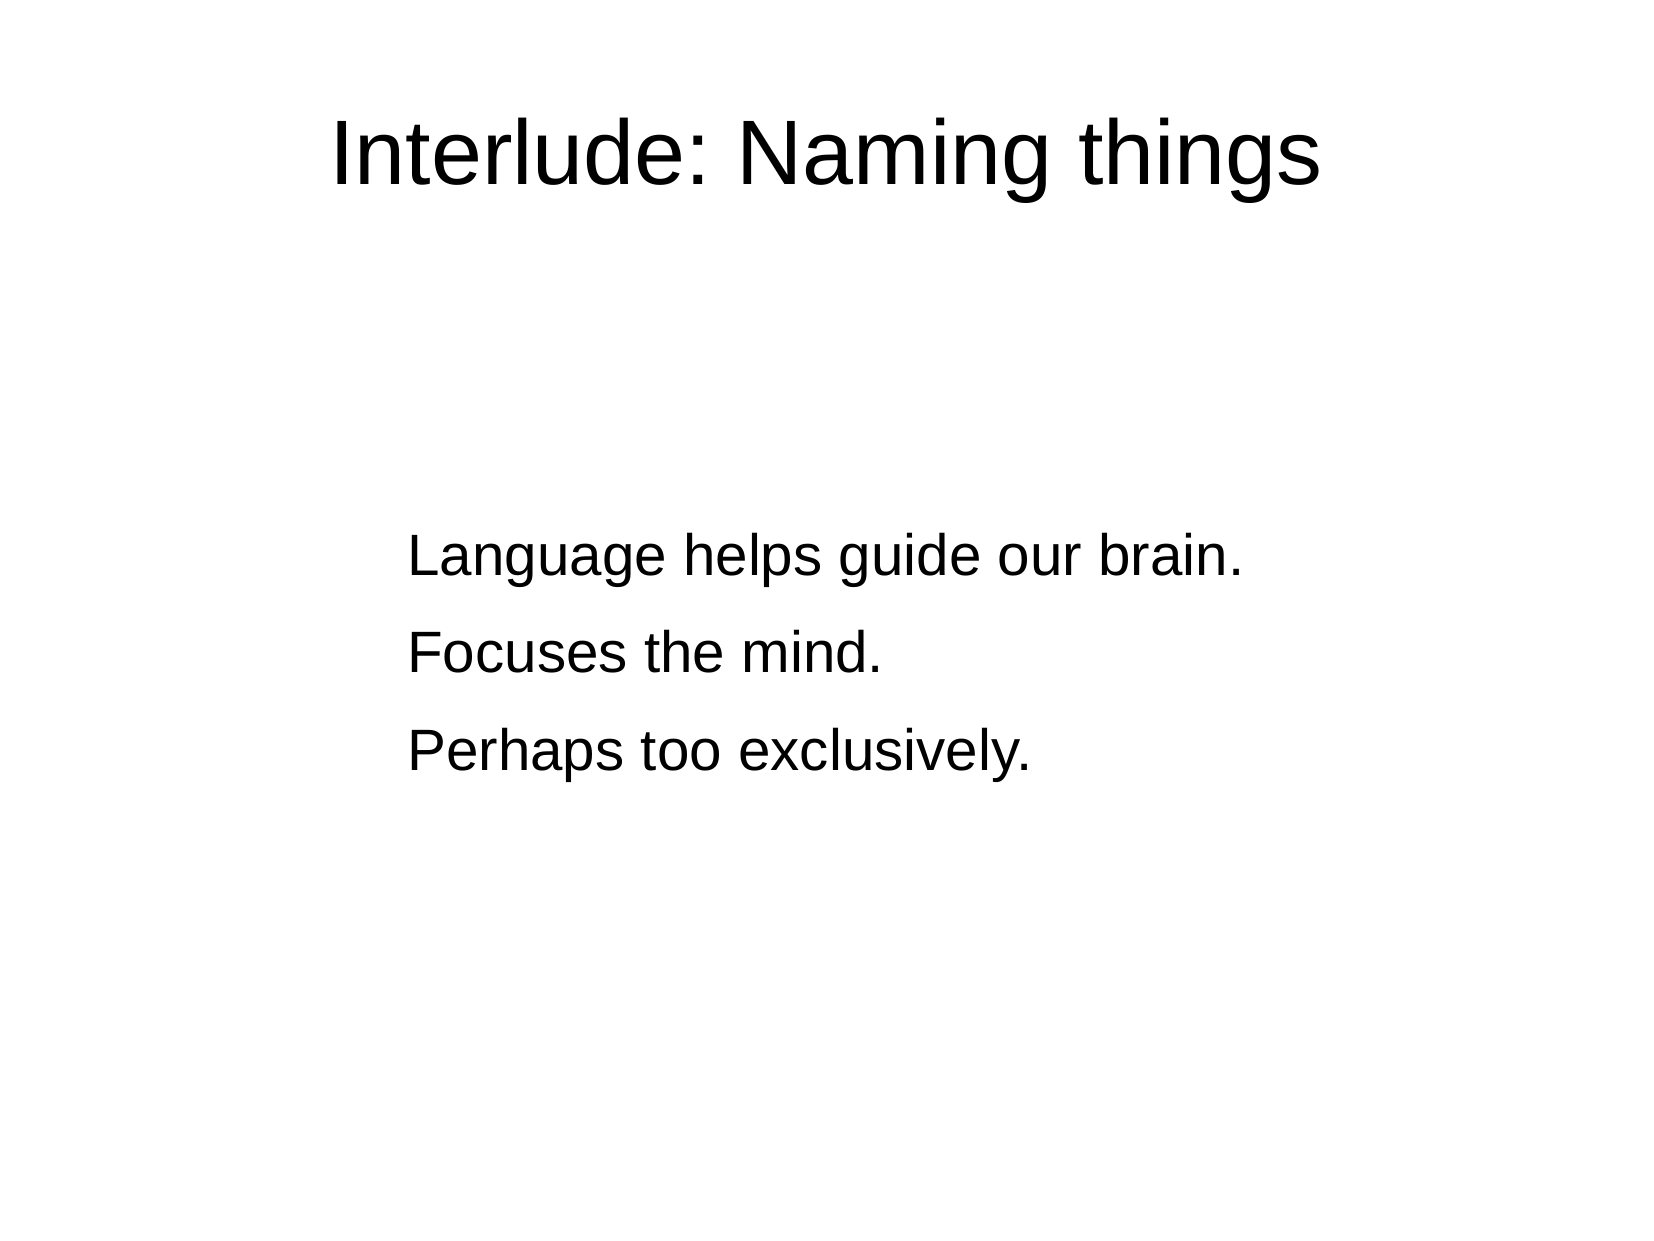

# Interlude: Naming things
Language helps guide our brain.
Focuses the mind.
Perhaps too exclusively.